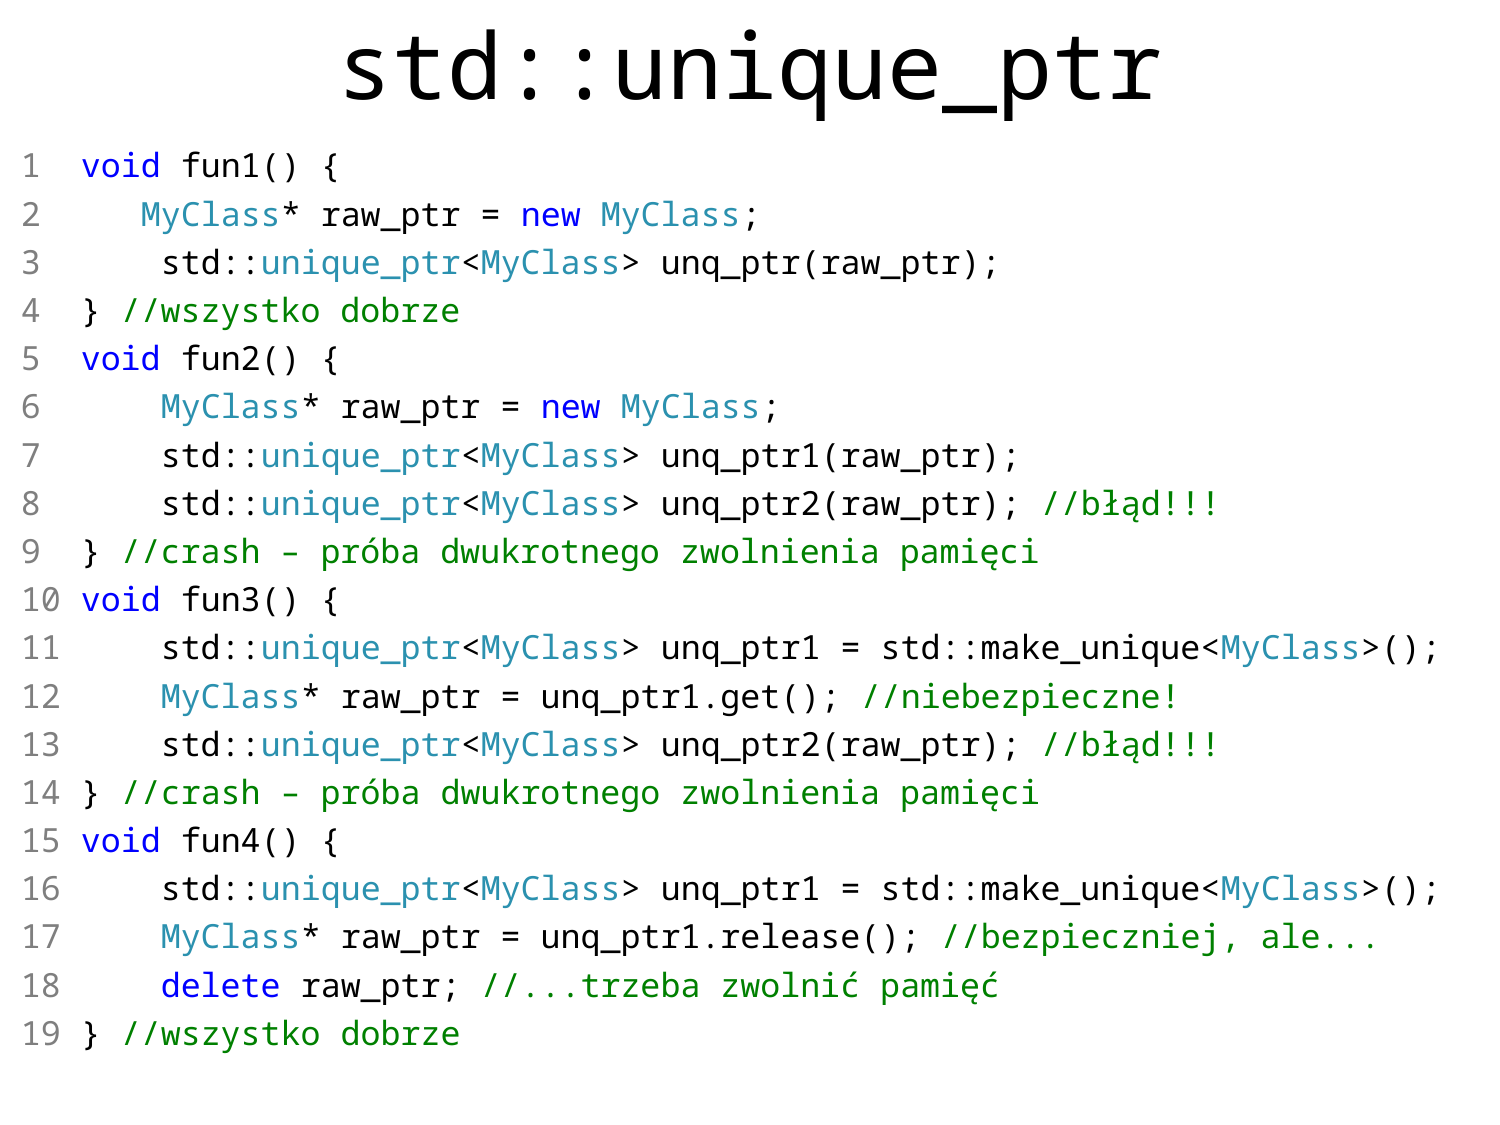

# std::unique_ptr
1 void fun1() {
2 MyClass* raw_ptr = new MyClass;
3 std::unique_ptr<MyClass> unq_ptr(raw_ptr);
4 } //wszystko dobrze
5 void fun2() {
6 MyClass* raw_ptr = new MyClass;
7 std::unique_ptr<MyClass> unq_ptr1(raw_ptr);
8 std::unique_ptr<MyClass> unq_ptr2(raw_ptr); //błąd!!!
9 } //crash – próba dwukrotnego zwolnienia pamięci
10 void fun3() {
11 std::unique_ptr<MyClass> unq_ptr1 = std::make_unique<MyClass>();
12 MyClass* raw_ptr = unq_ptr1.get(); //niebezpieczne!
13 std::unique_ptr<MyClass> unq_ptr2(raw_ptr); //błąd!!!
14 } //crash – próba dwukrotnego zwolnienia pamięci
15 void fun4() {
16 std::unique_ptr<MyClass> unq_ptr1 = std::make_unique<MyClass>();
17 MyClass* raw_ptr = unq_ptr1.release(); //bezpieczniej, ale...
18 delete raw_ptr; //...trzeba zwolnić pamięć
19 } //wszystko dobrze